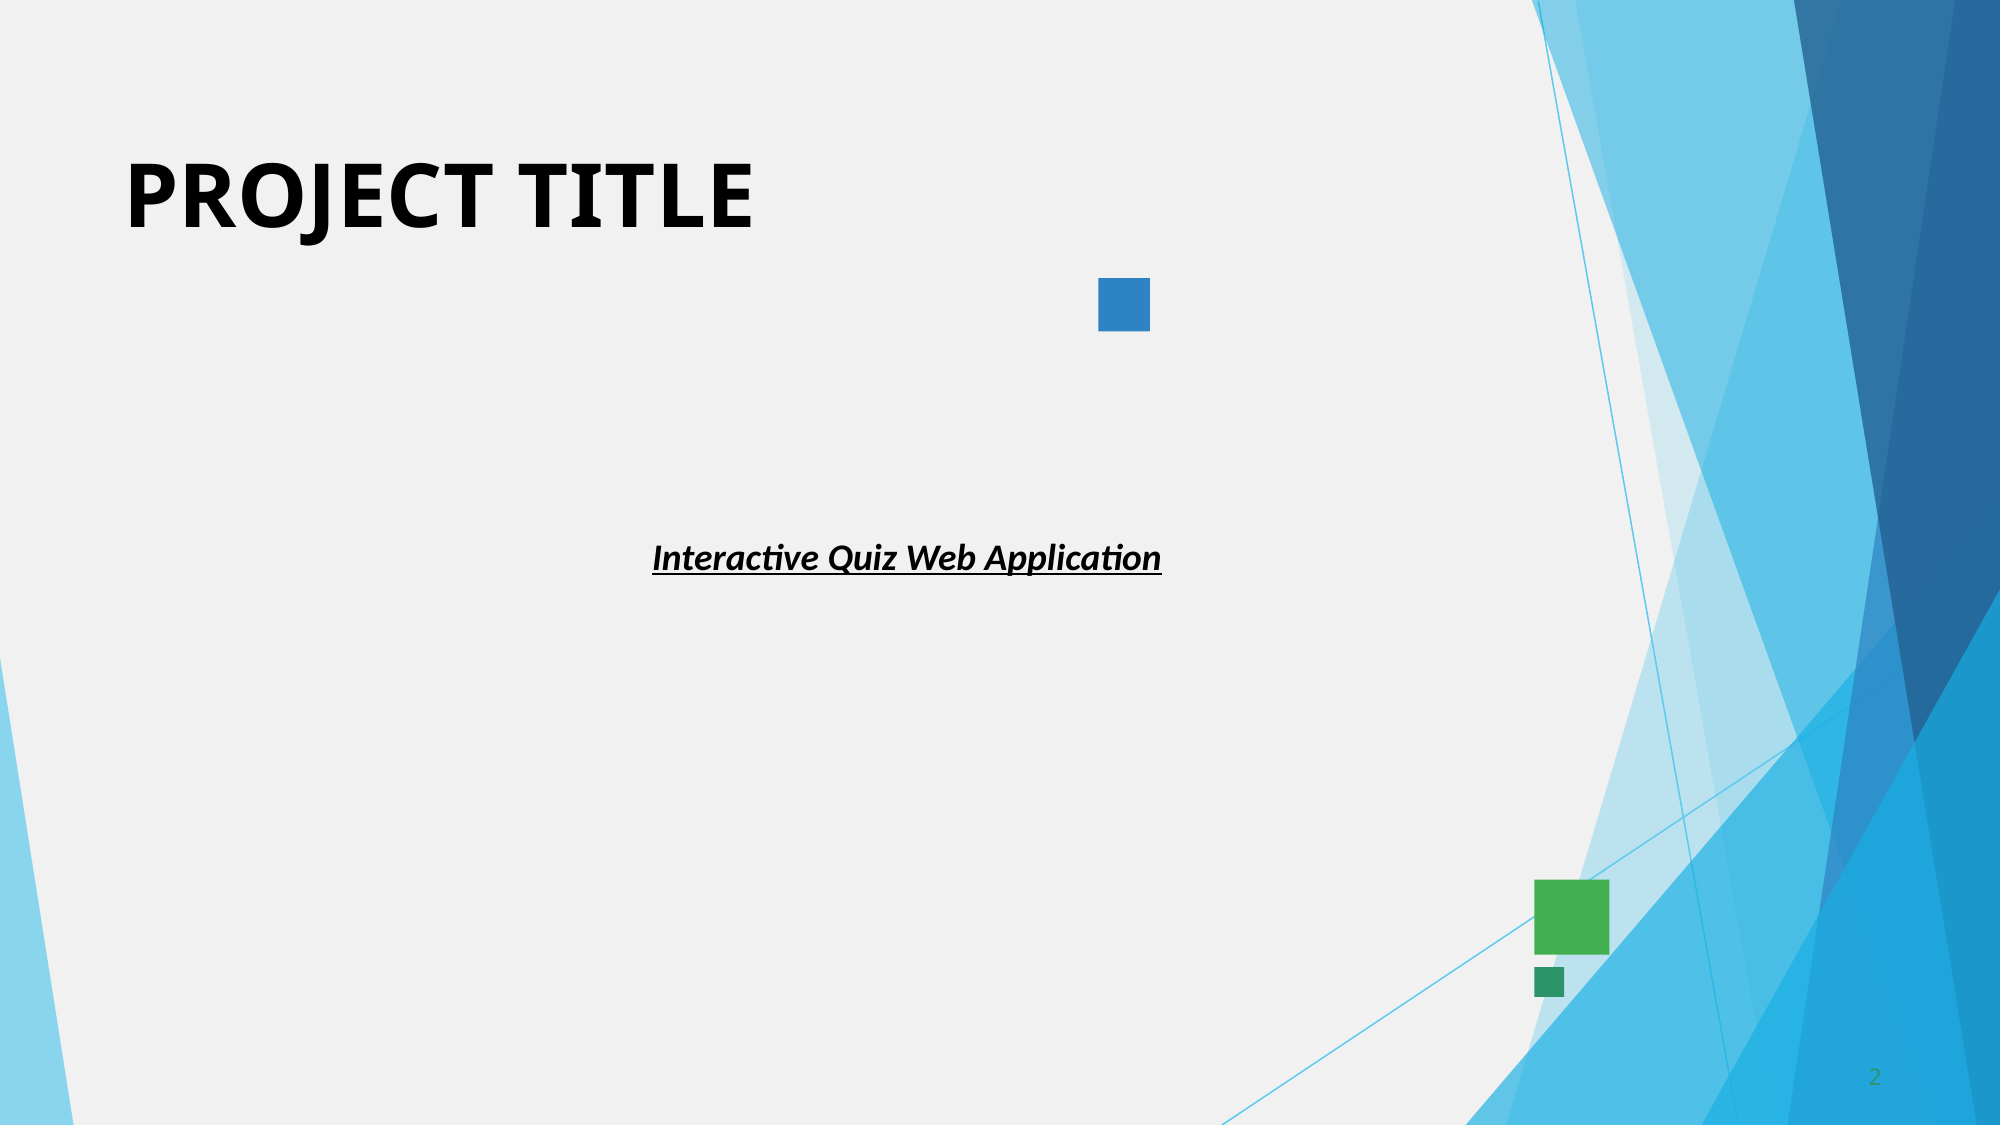

# PROJECT TITLE
Interactive Quiz Web Application